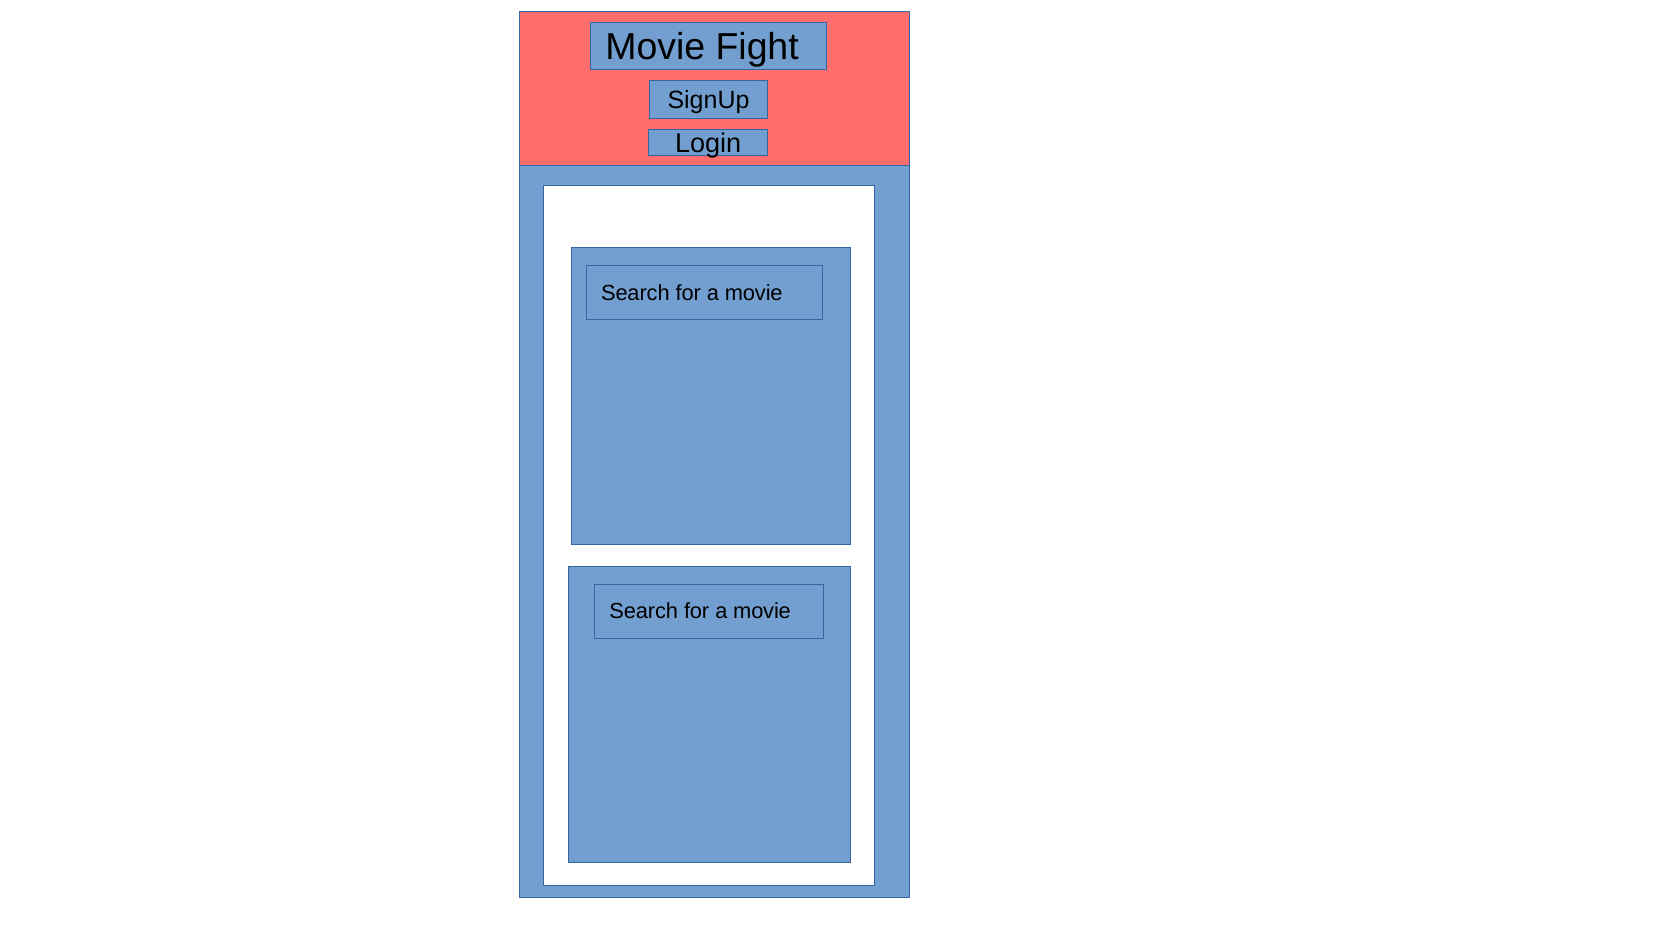

Movie Fight
SignUp
Login
Search for a movie
Search for a movie